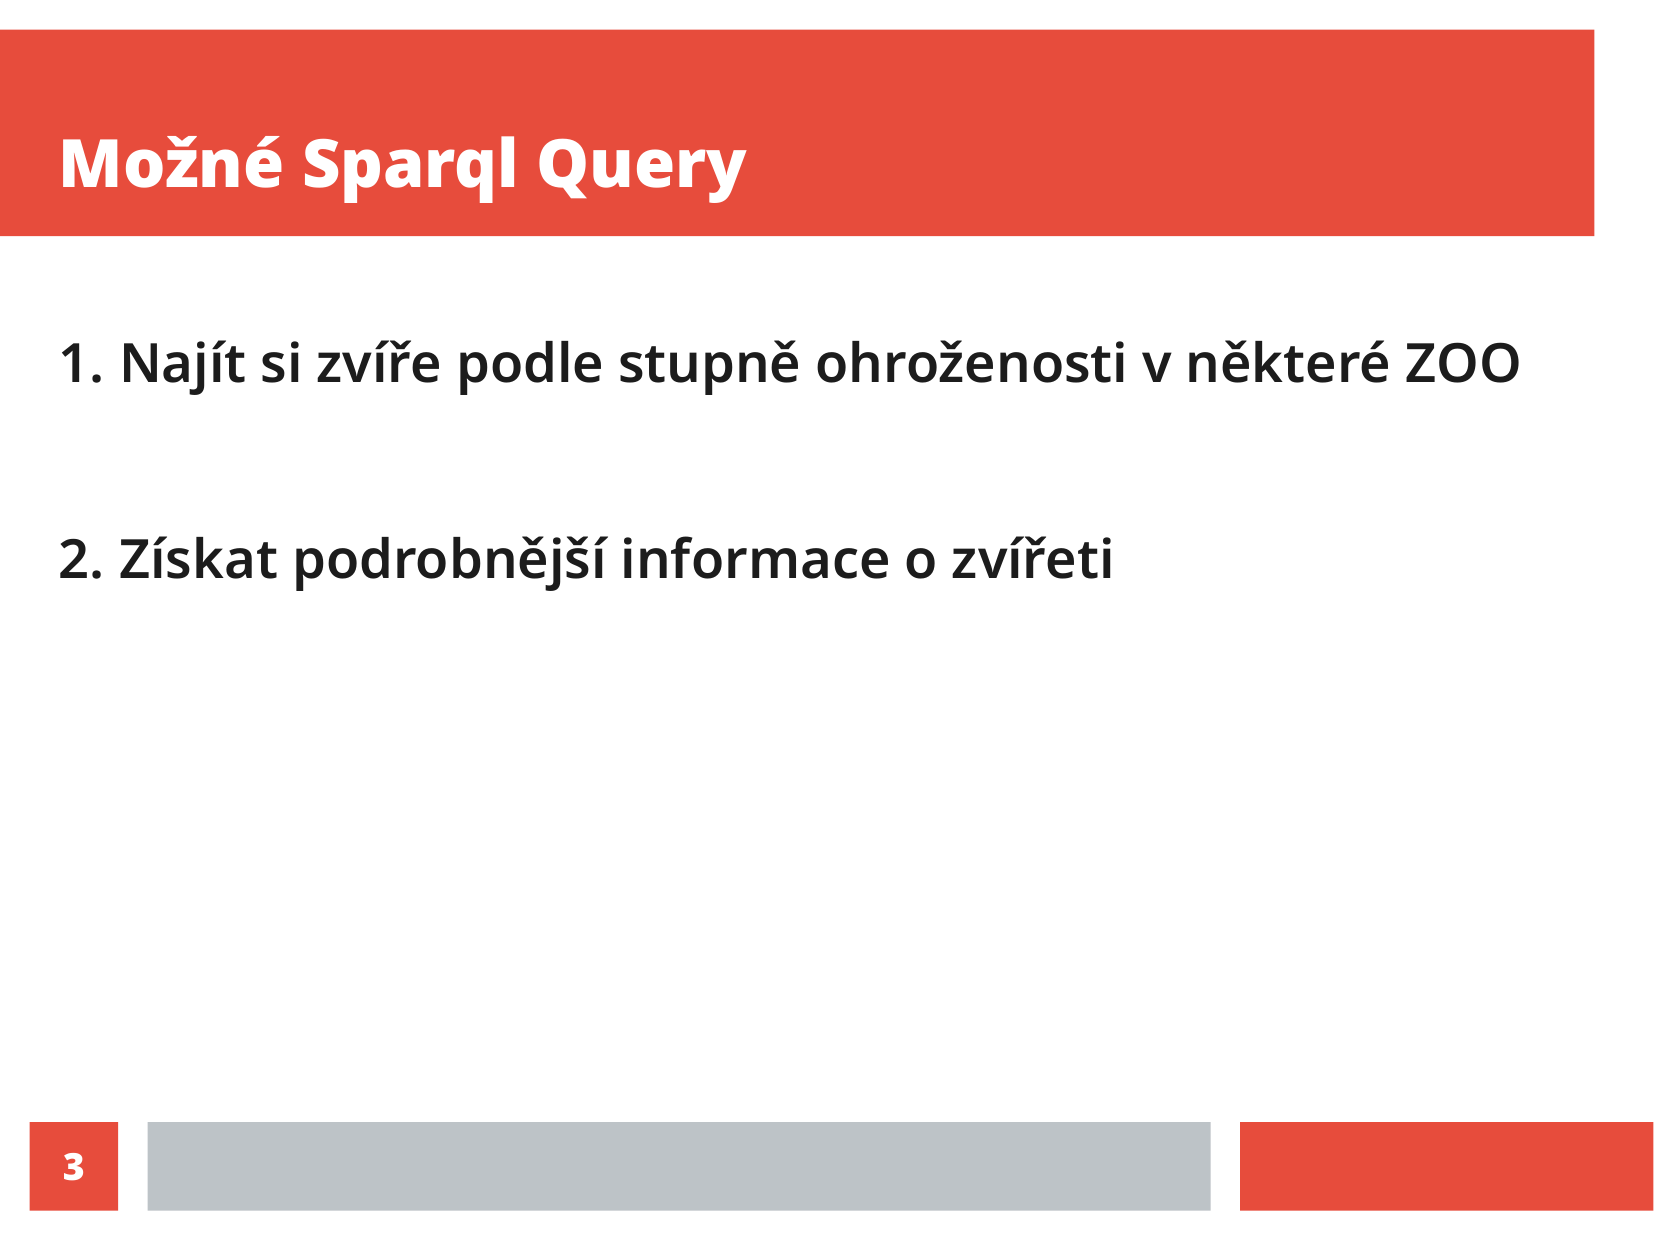

# Možné Sparql Query
1. Najít si zvíře podle stupně ohroženosti v některé ZOO
2. Získat podrobnější informace o zvířeti
3